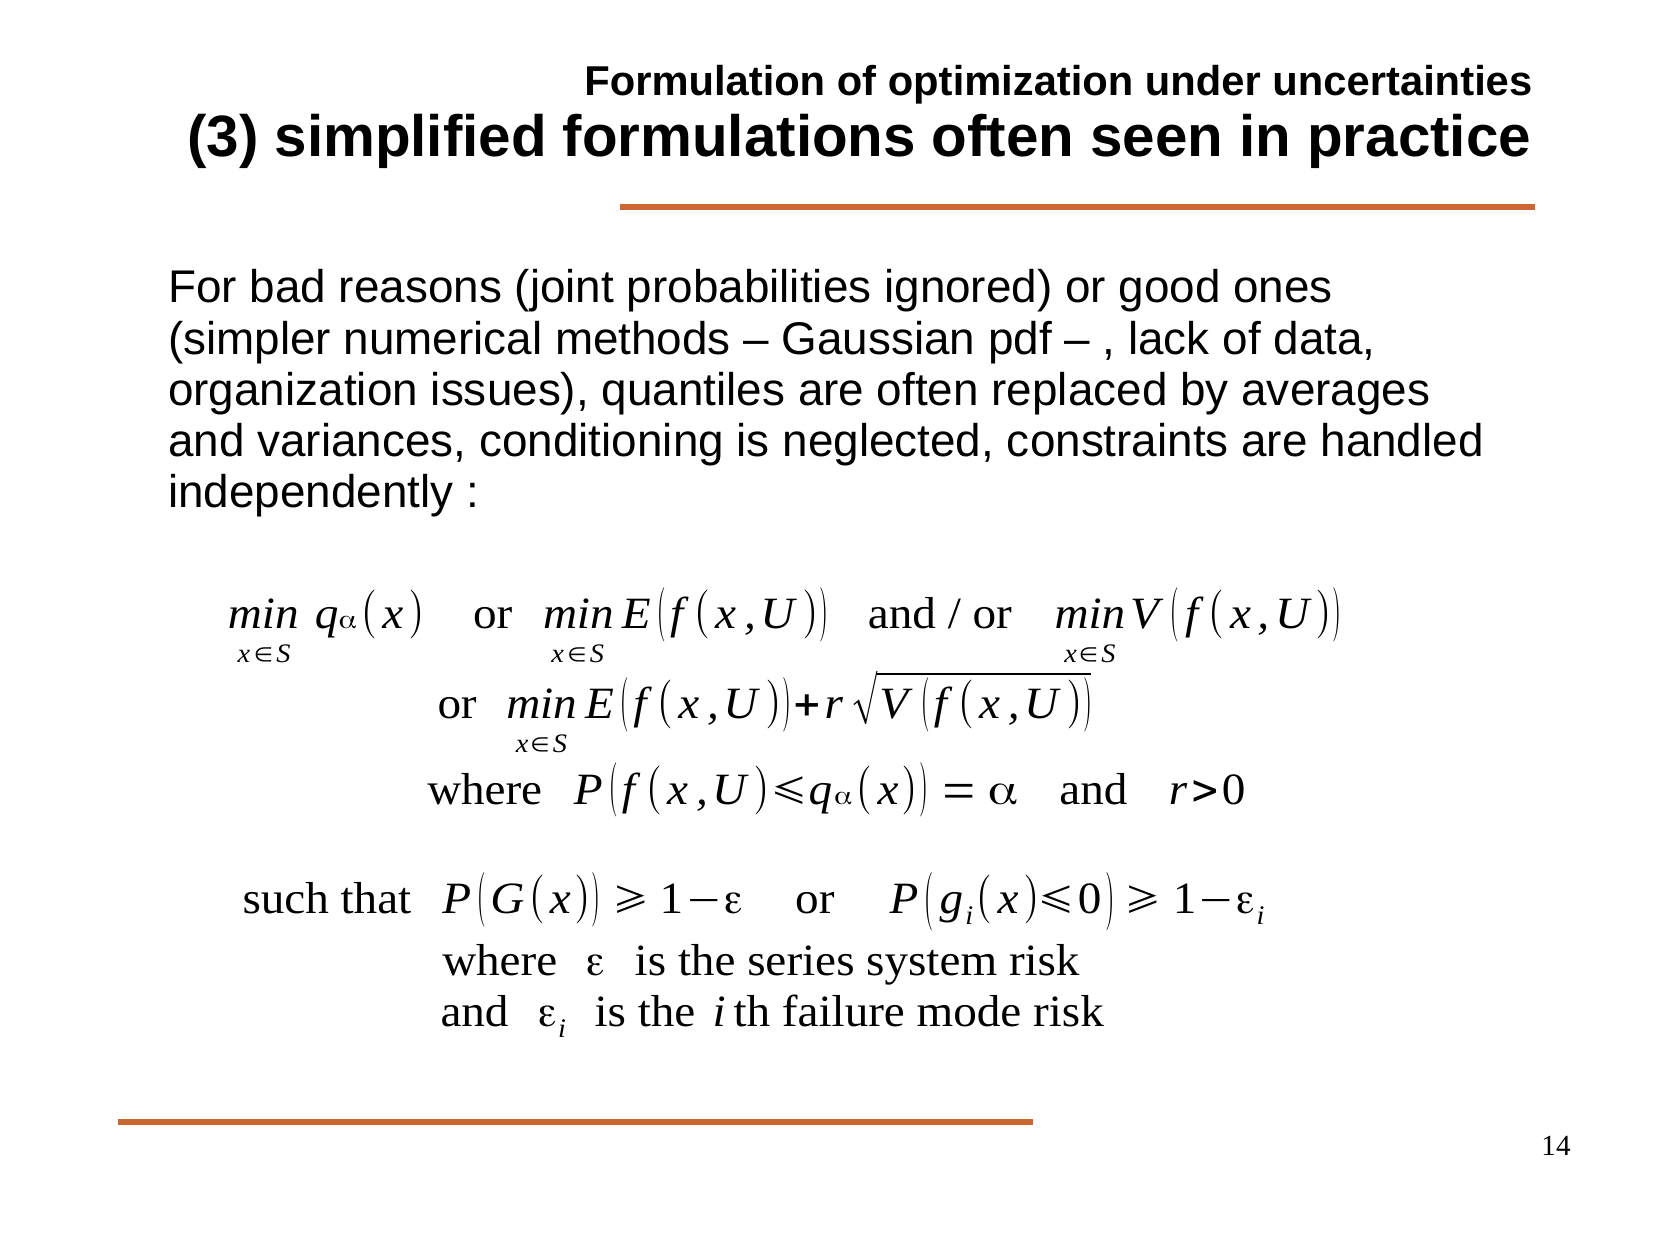

Formulation of optimization under uncertainties
(3) simplified formulations often seen in practice
For bad reasons (joint probabilities ignored) or good ones (simpler numerical methods – Gaussian pdf – , lack of data, organization issues), quantiles are often replaced by averages and variances, conditioning is neglected, constraints are handled independently :
14